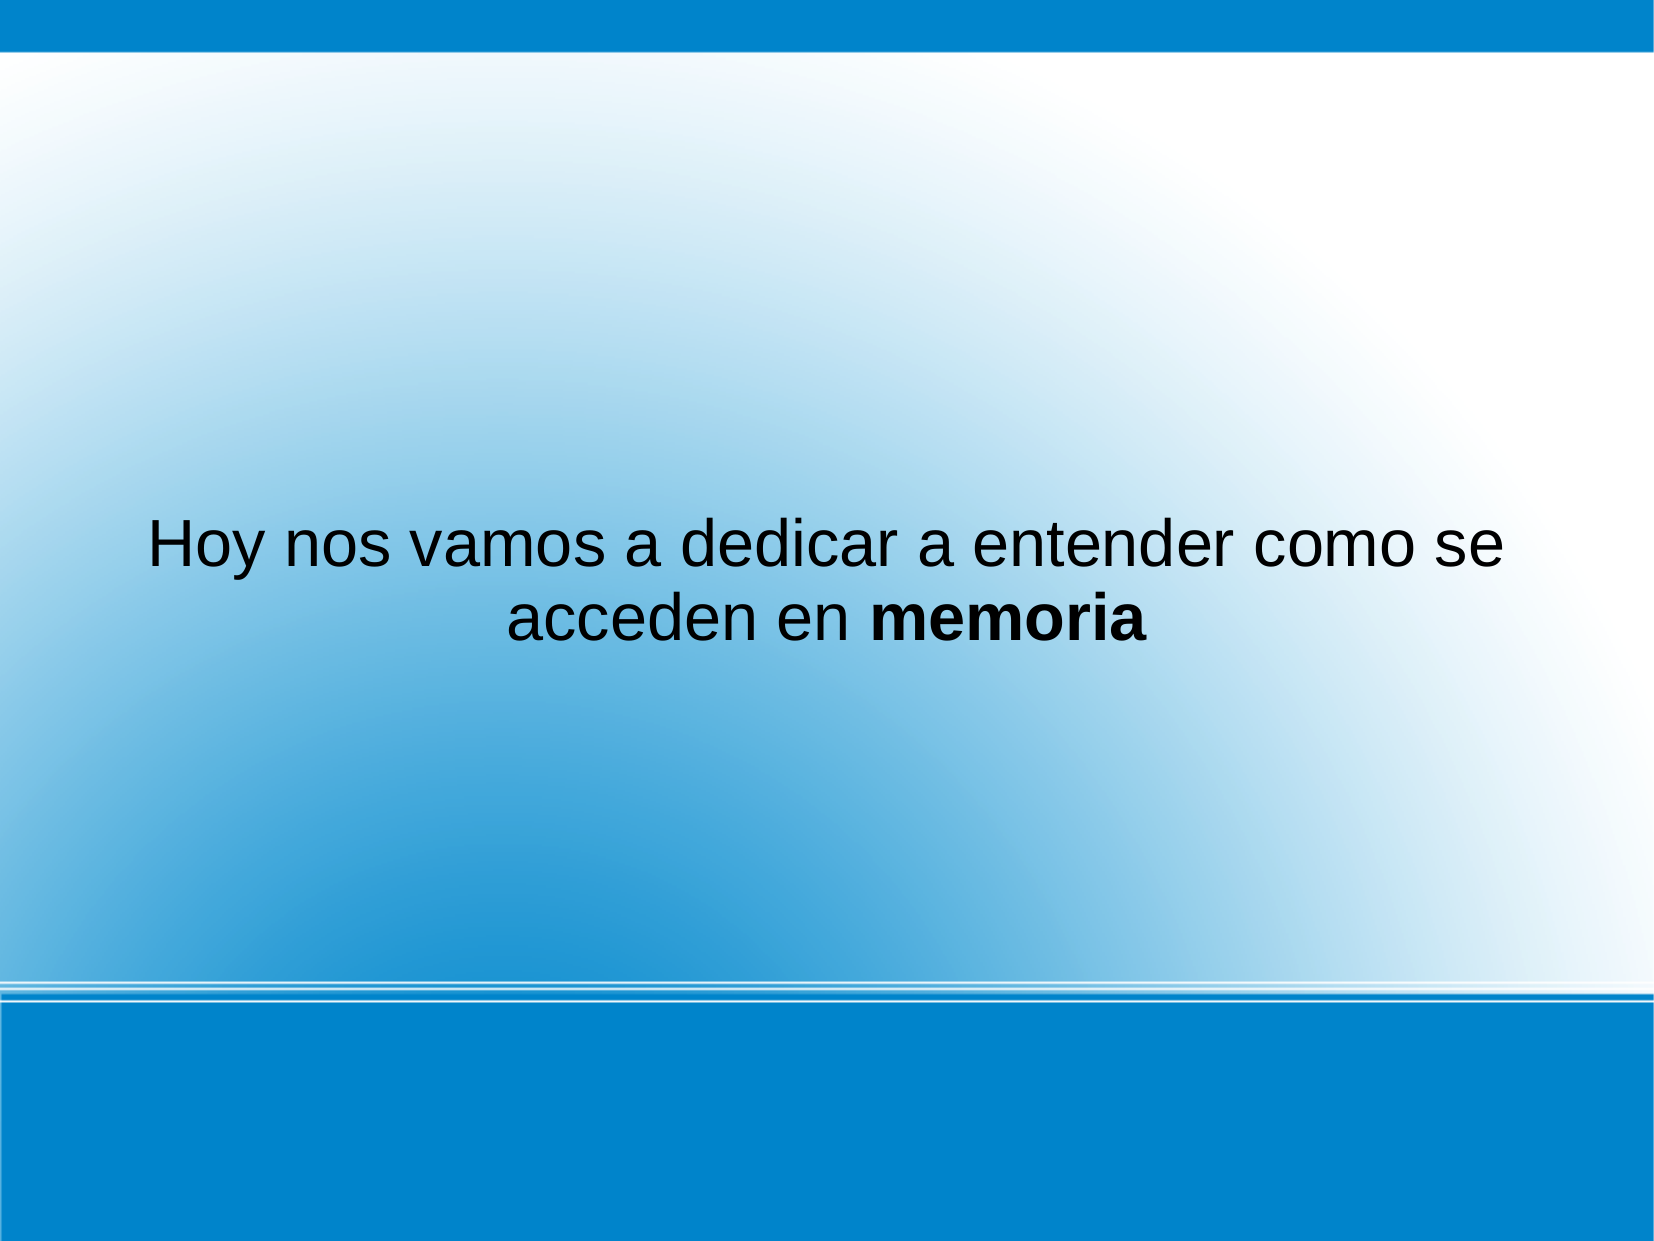

Hoy nos vamos a dedicar a entender como se acceden en memoria
#